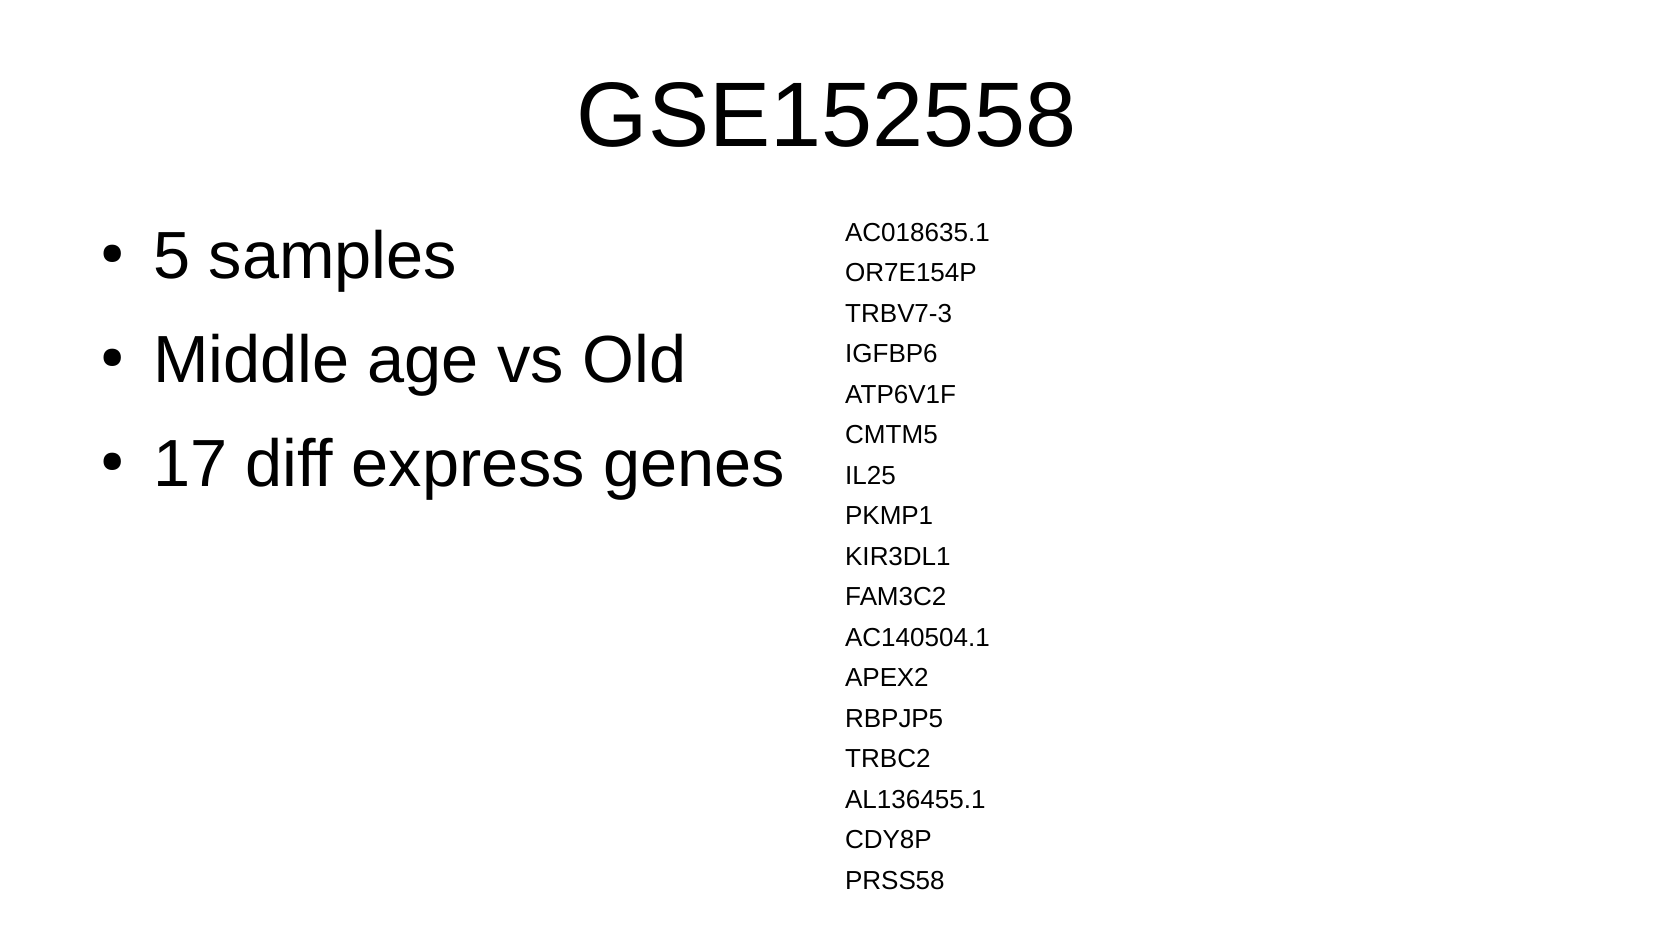

# GSE152558
5 samples
Middle age vs Old
17 diff express genes
AC018635.1
OR7E154P
TRBV7-3
IGFBP6
ATP6V1F
CMTM5
IL25
PKMP1
KIR3DL1
FAM3C2
AC140504.1
APEX2
RBPJP5
TRBC2
AL136455.1
CDY8P
PRSS58